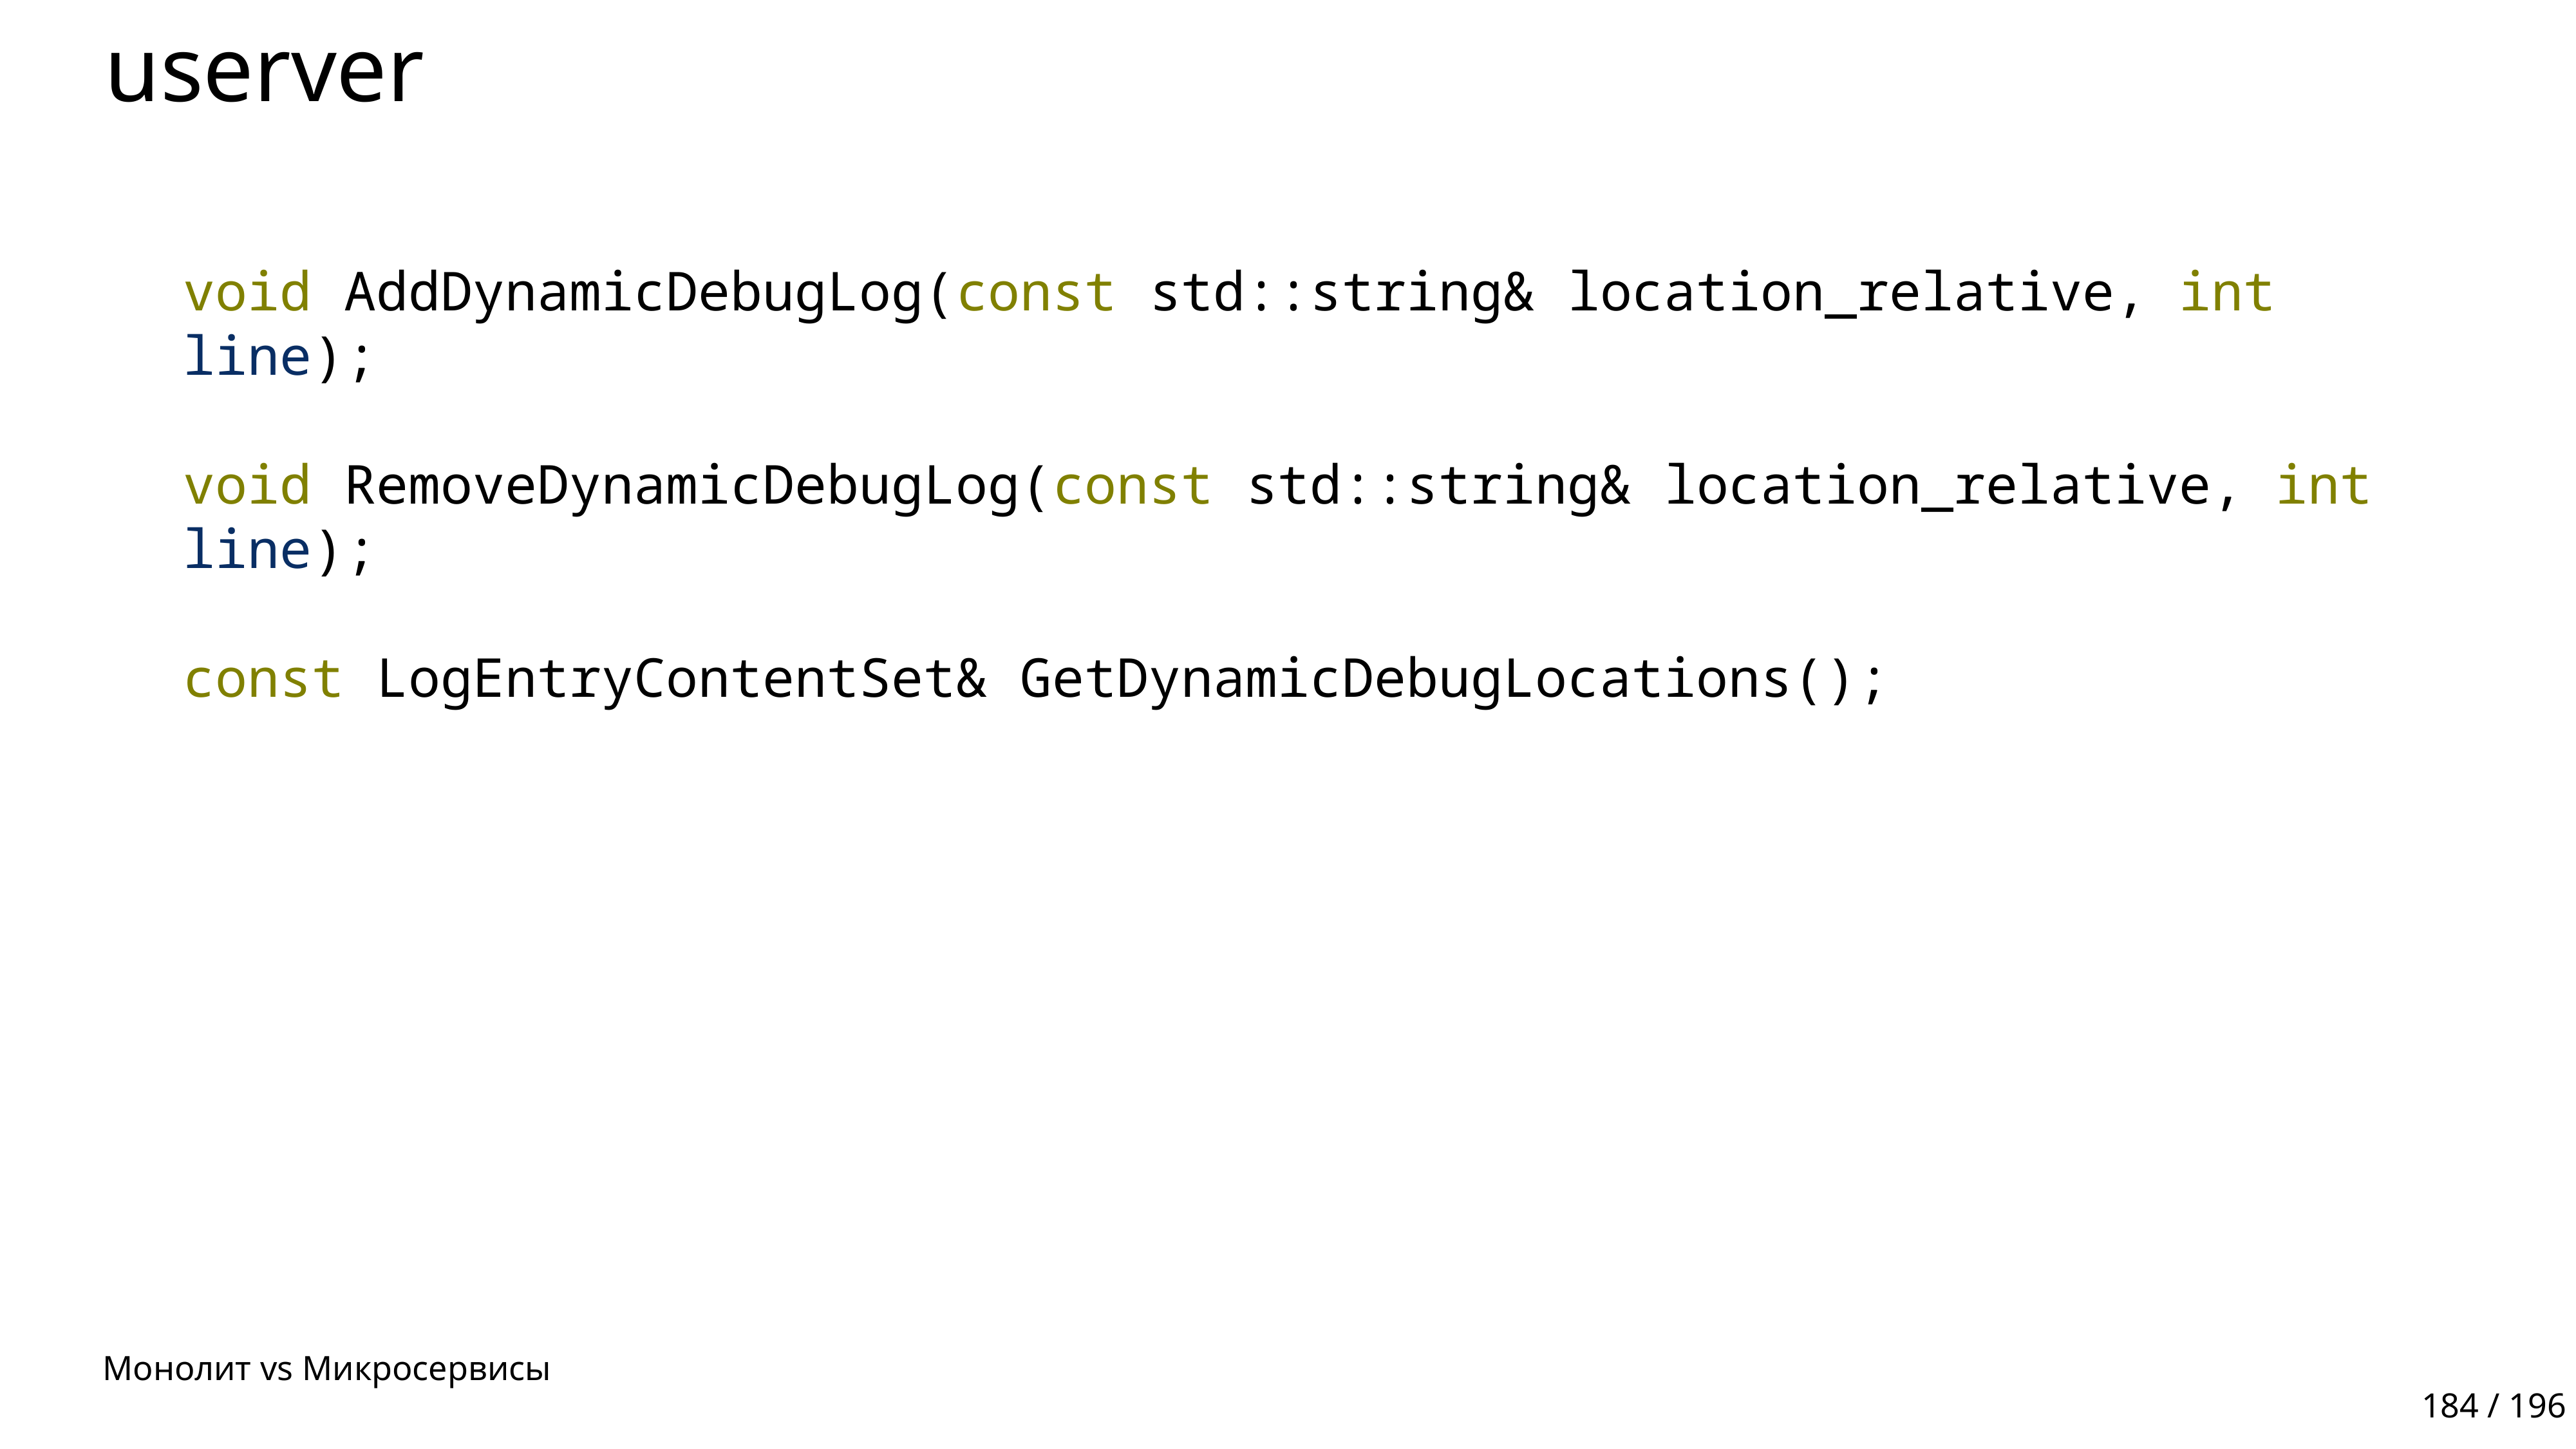

userver
void AddDynamicDebugLog(const std::string& location_relative, int line);
void RemoveDynamicDebugLog(const std::string& location_relative, int line);
const LogEntryContentSet& GetDynamicDebugLocations();
# Монолит vs Микросервисы